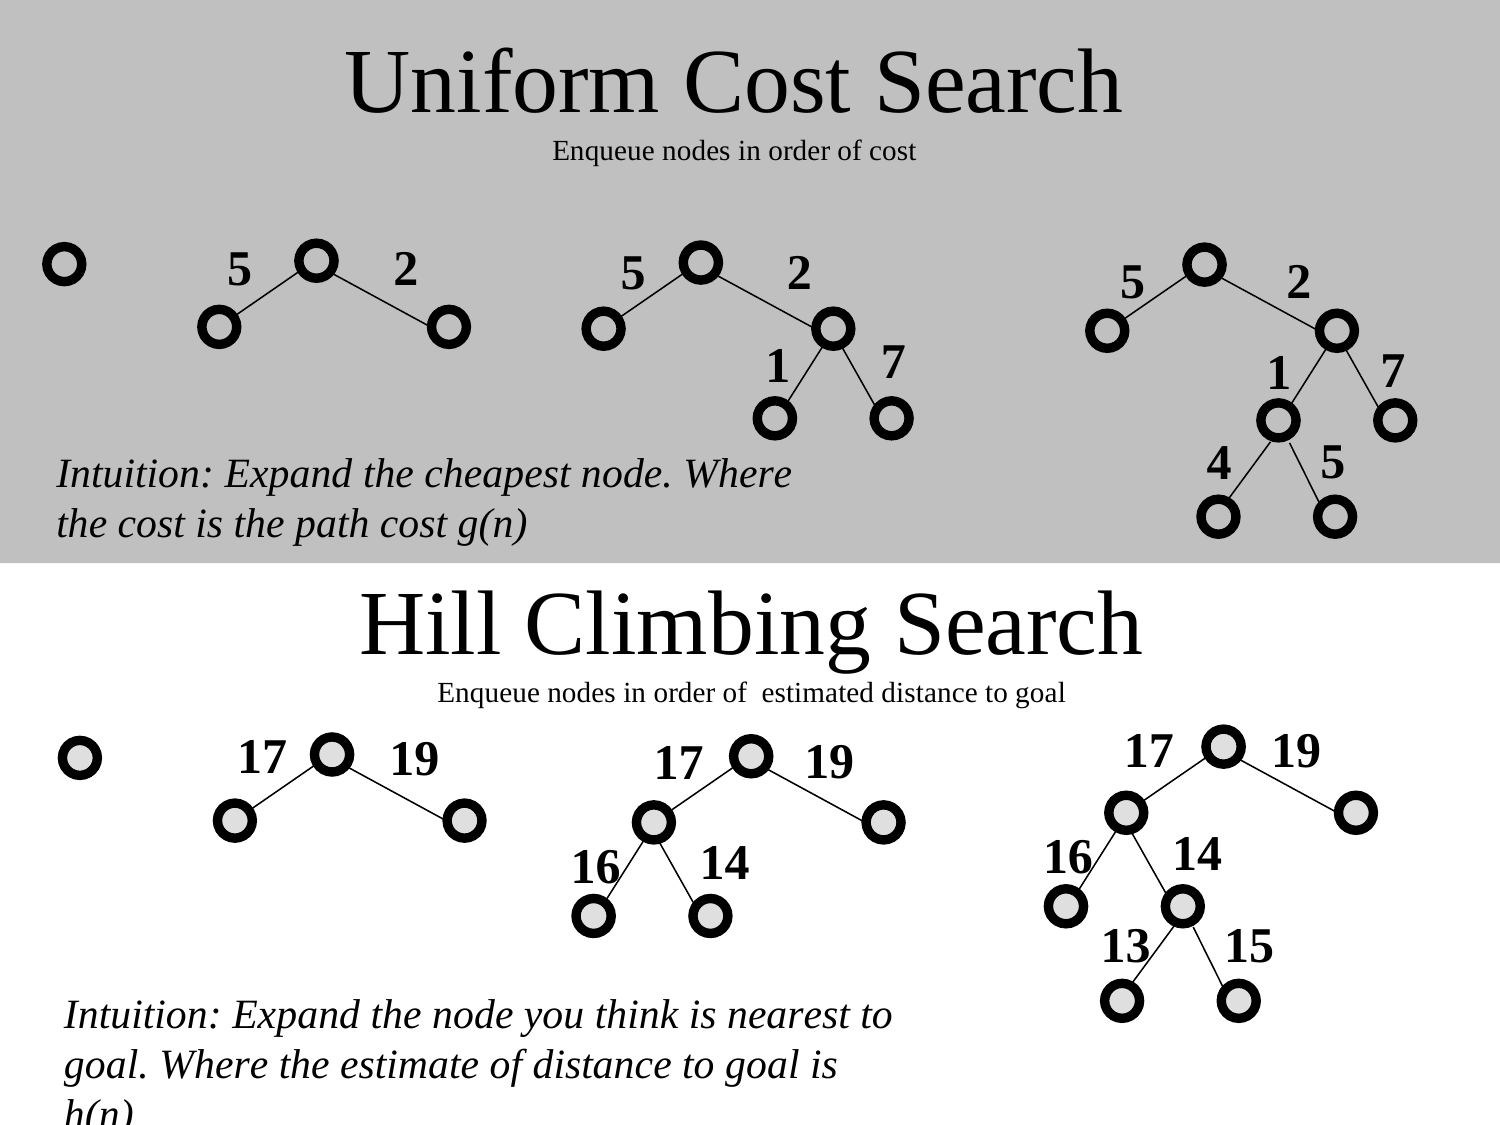

Uniform Cost Search
Enqueue nodes in order of cost
5
2
5
2
5
2
7
1
7
1
5
4
Intuition: Expand the cheapest node. Where the cost is the path cost g(n)
Hill Climbing Search
Enqueue nodes in order of estimated distance to goal
19
17
14
16
13
15
17
19
19
17
14
16
Intuition: Expand the node you think is nearest to goal. Where the estimate of distance to goal is h(n)